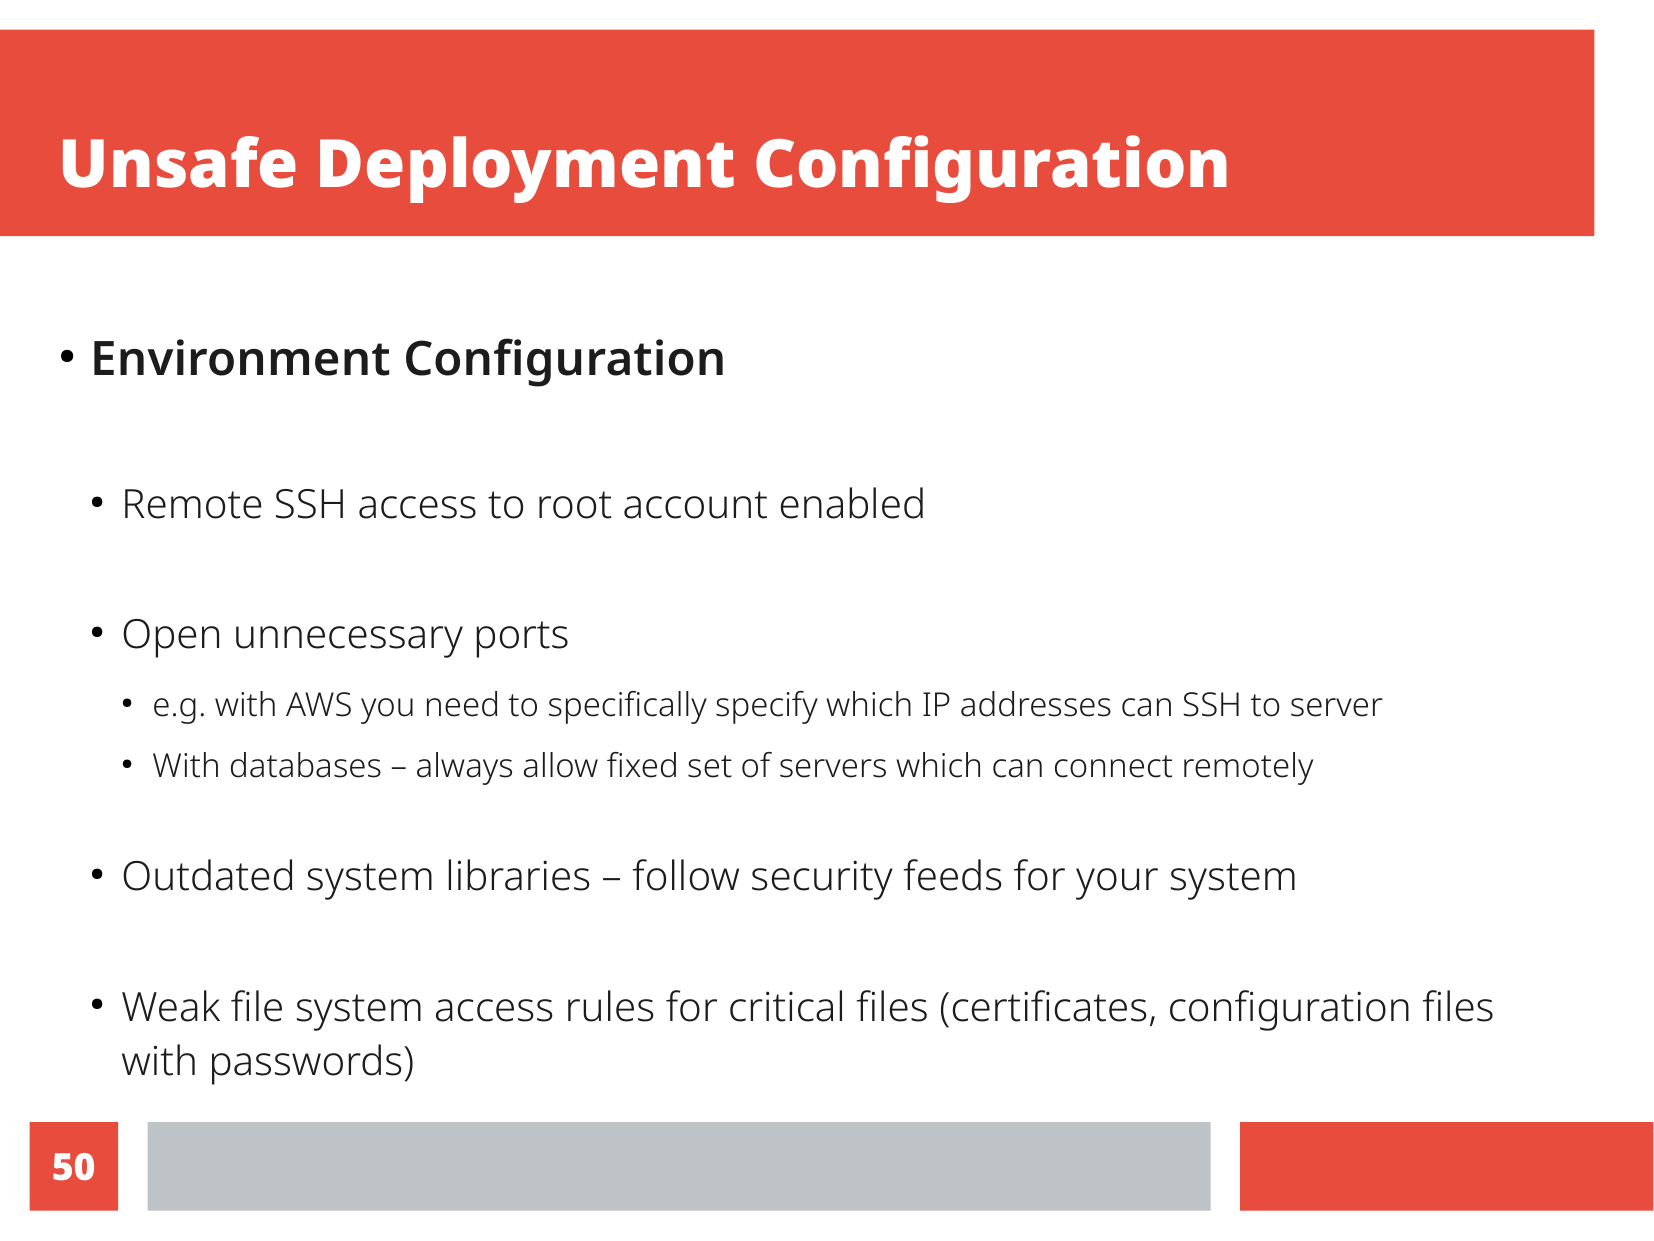

# Unsafe Deployment Configuration
Environment Configuration
Remote SSH access to root account enabled
Open unnecessary ports
e.g. with AWS you need to specifically specify which IP addresses can SSH to server
With databases – always allow fixed set of servers which can connect remotely
Outdated system libraries – follow security feeds for your system
Weak file system access rules for critical files (certificates, configuration files with passwords)
50